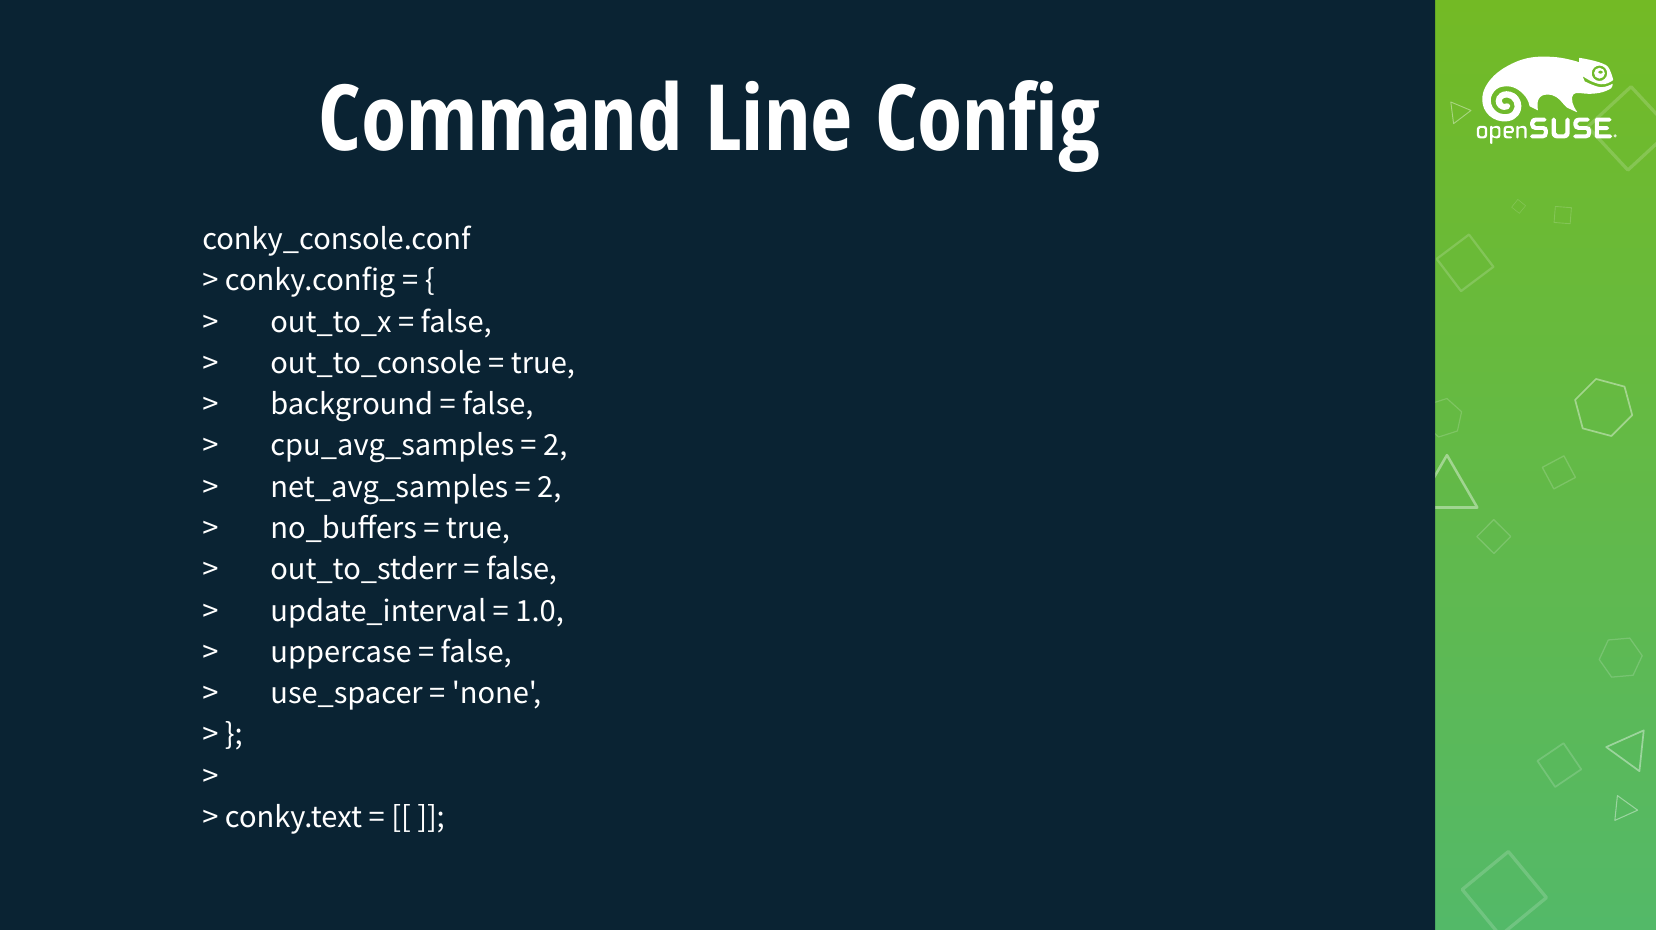

# Command Line Config
conky_console.conf
> conky.config = {
> out_to_x = false,
> out_to_console = true,
> background = false,
> cpu_avg_samples = 2,
> net_avg_samples = 2,
> no_buffers = true,
> out_to_stderr = false,
> update_interval = 1.0,
> uppercase = false,
> use_spacer = 'none',
> };
>
> conky.text = [[ ]];